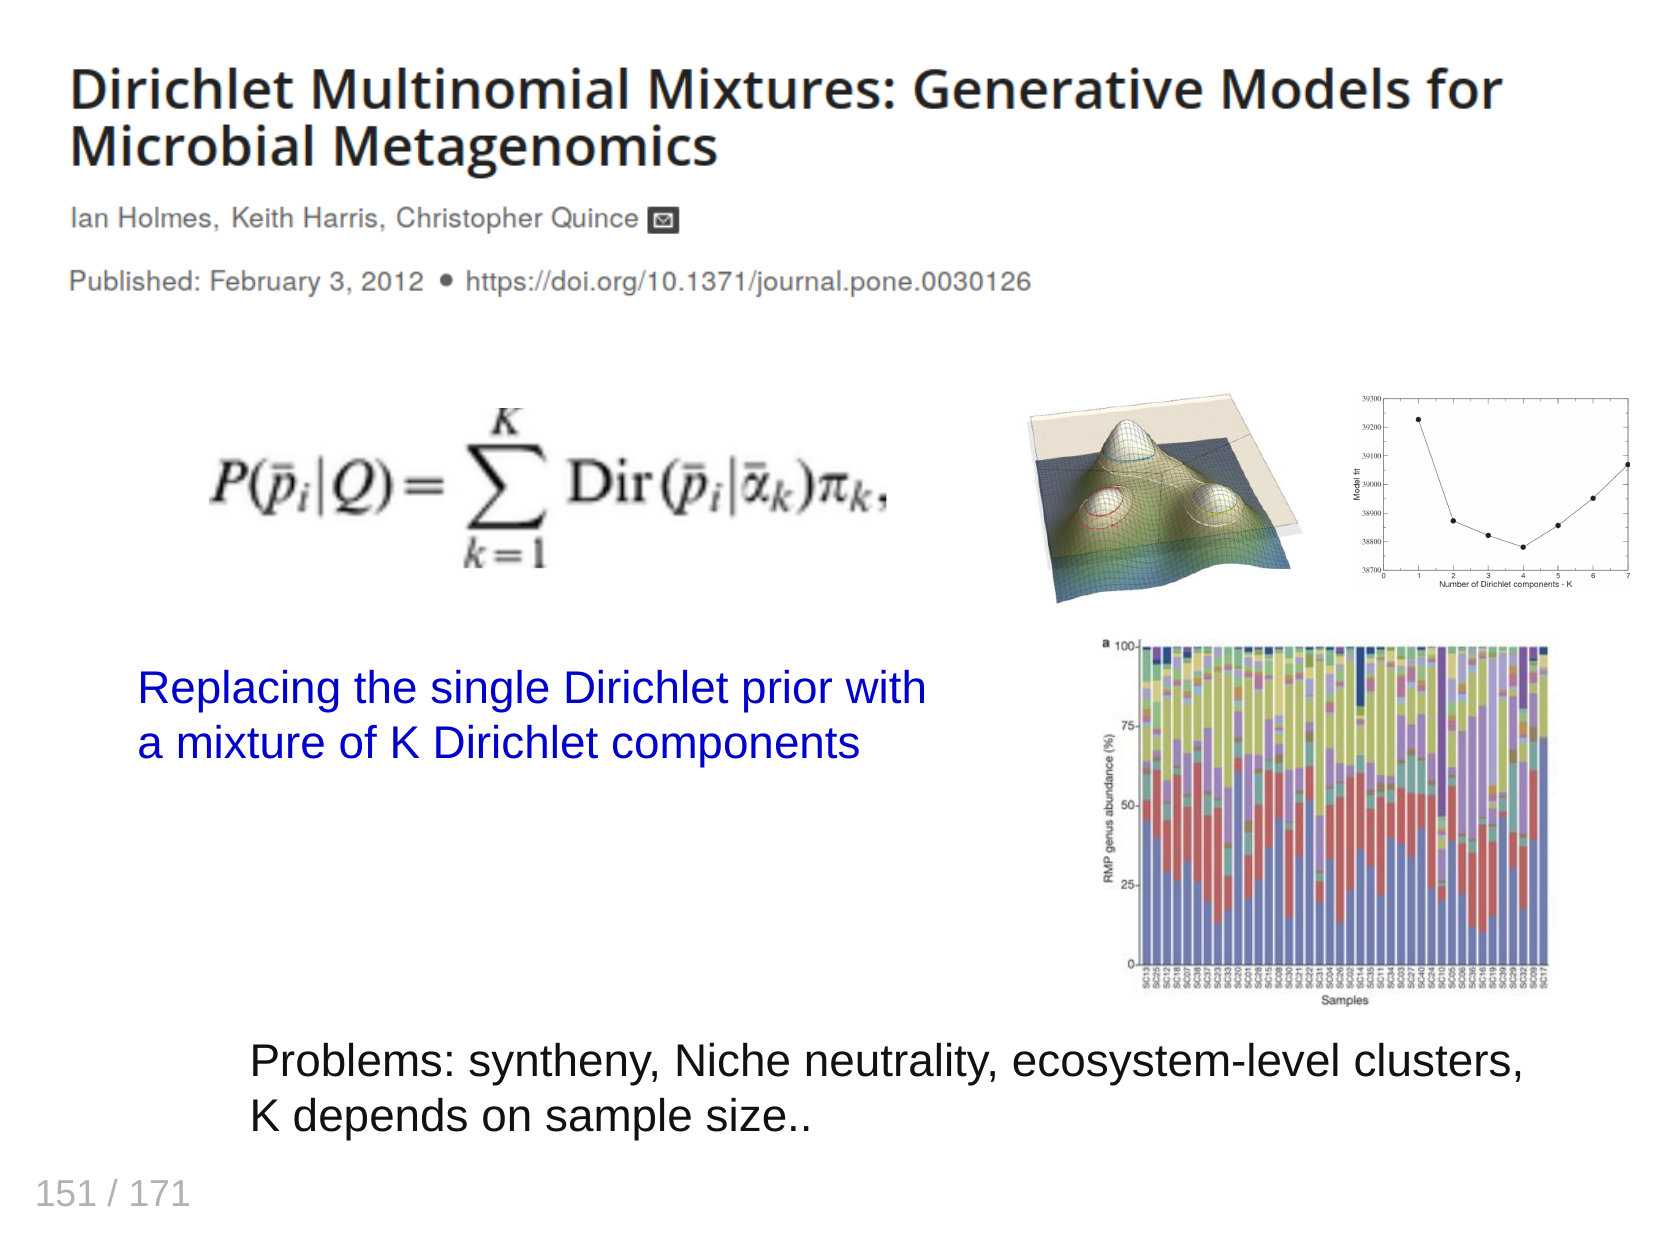

Replacing the single Dirichlet prior with
a mixture of K Dirichlet components
Problems: syntheny, Niche neutrality, ecosystem-level clusters,
K depends on sample size..